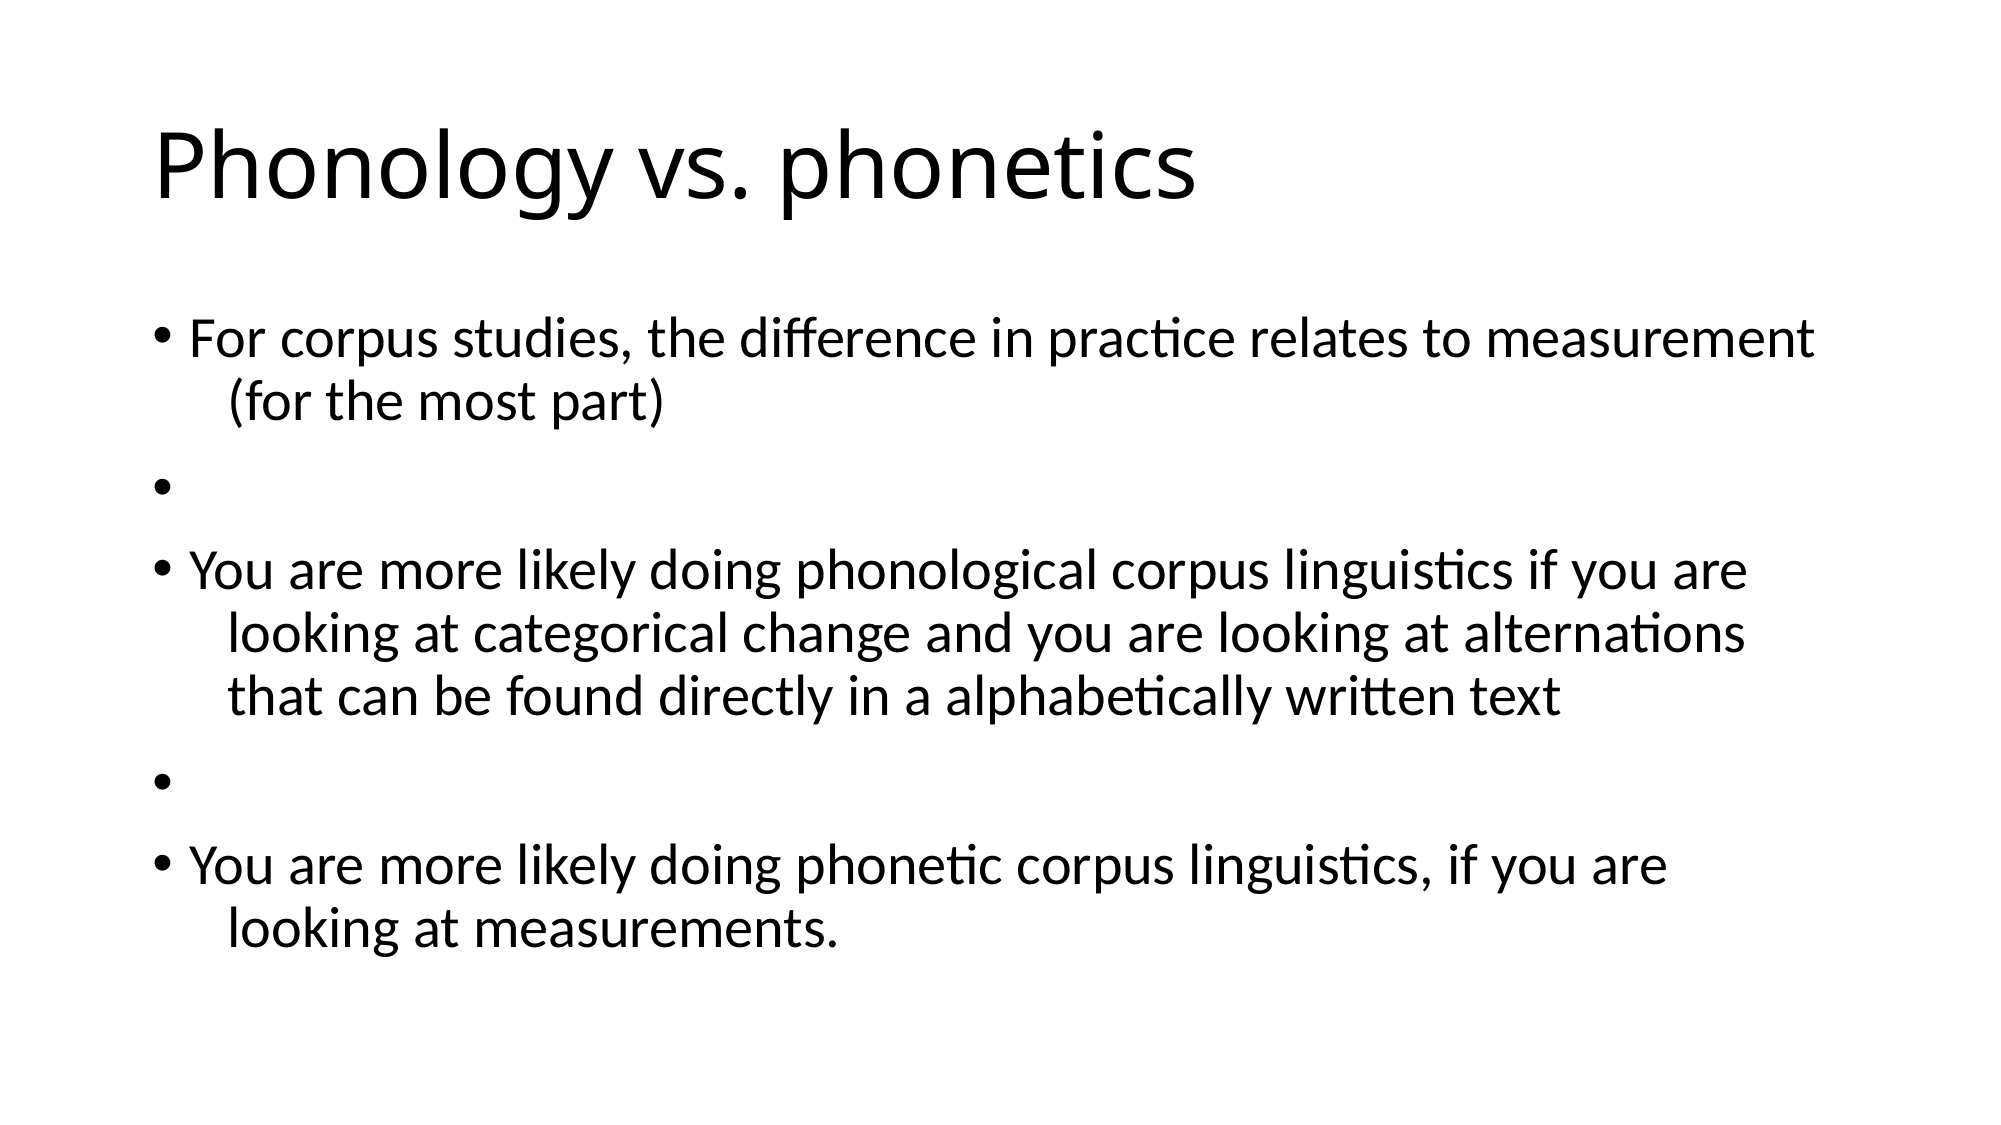

# Phonology vs. phonetics
For corpus studies, the difference in practice relates to measurement (for the most part)
You are more likely doing phonological corpus linguistics if you are looking at categorical change and you are looking at alternations that can be found directly in a alphabetically written text
You are more likely doing phonetic corpus linguistics, if you are looking at measurements.